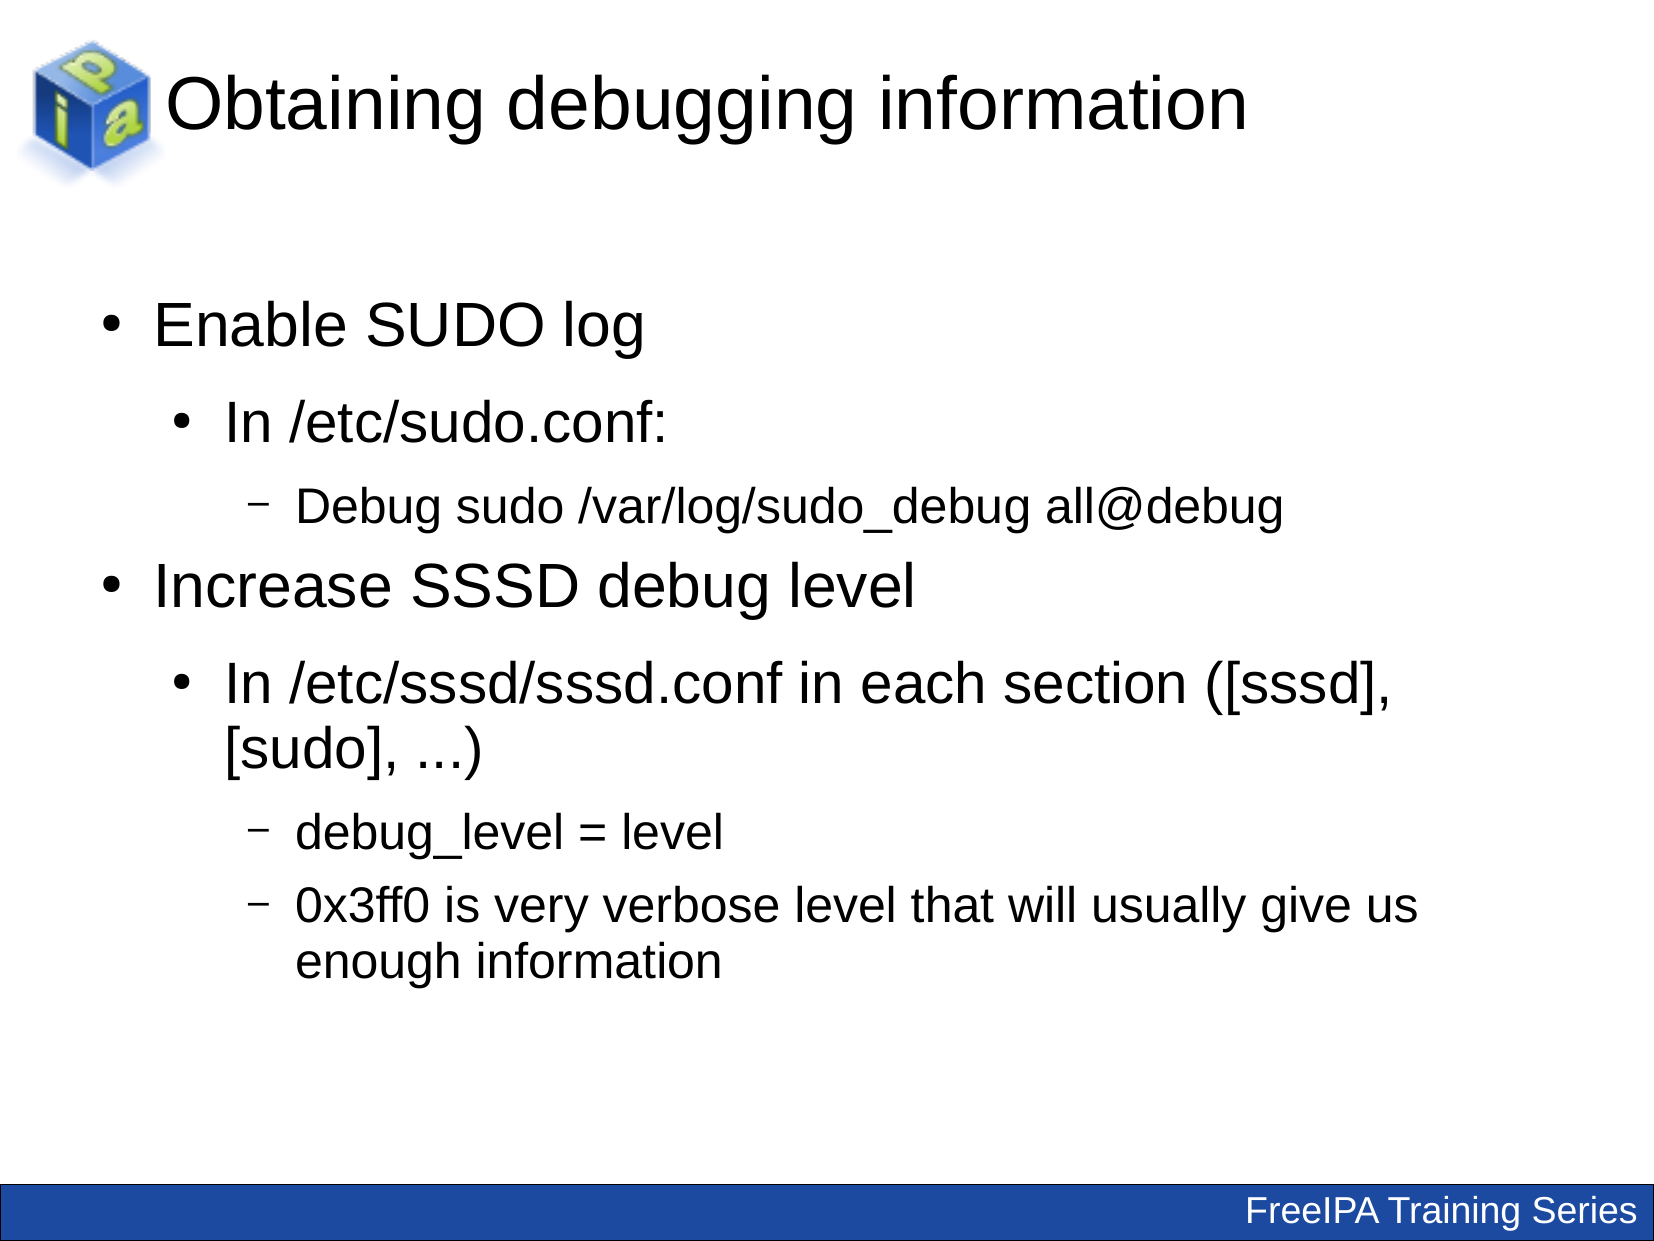

# Obtaining debugging information
Enable SUDO log
In /etc/sudo.conf:
Debug sudo /var/log/sudo_debug all@debug
Increase SSSD debug level
In /etc/sssd/sssd.conf in each section ([sssd], [sudo], ...)
debug_level = level
0x3ff0 is very verbose level that will usually give us enough information